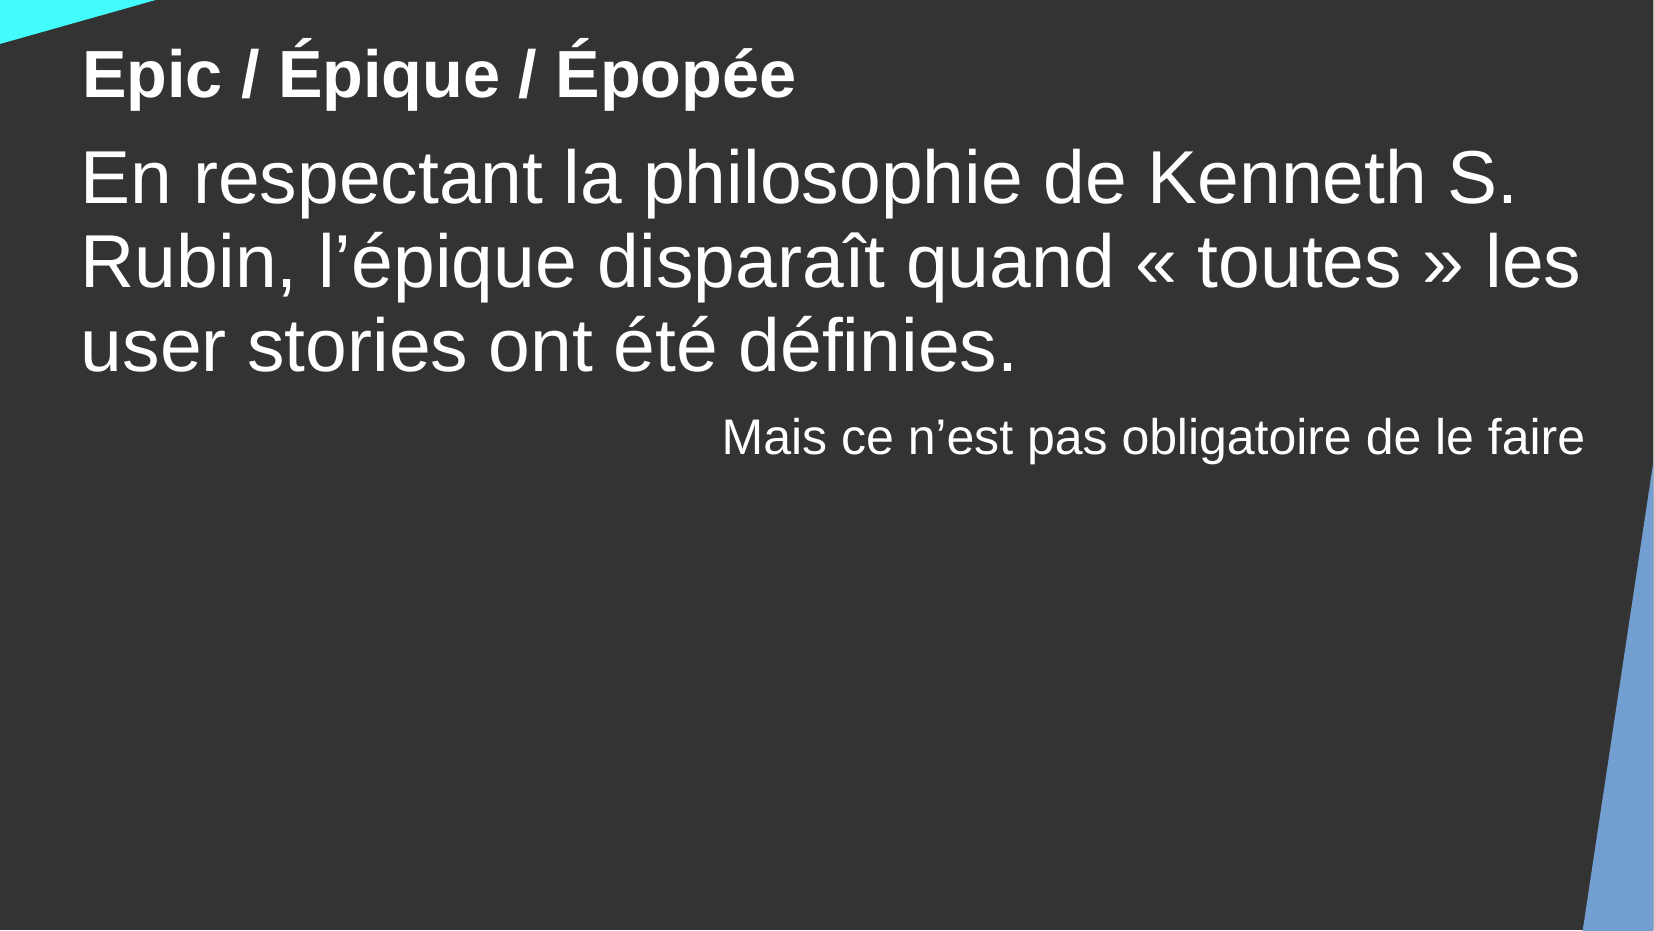

Epic / Épique / Épopée
# En respectant la philosophie de Kenneth S. Rubin, l’épique disparaît quand « toutes » les user stories ont été définies.
Mais ce n’est pas obligatoire de le faire